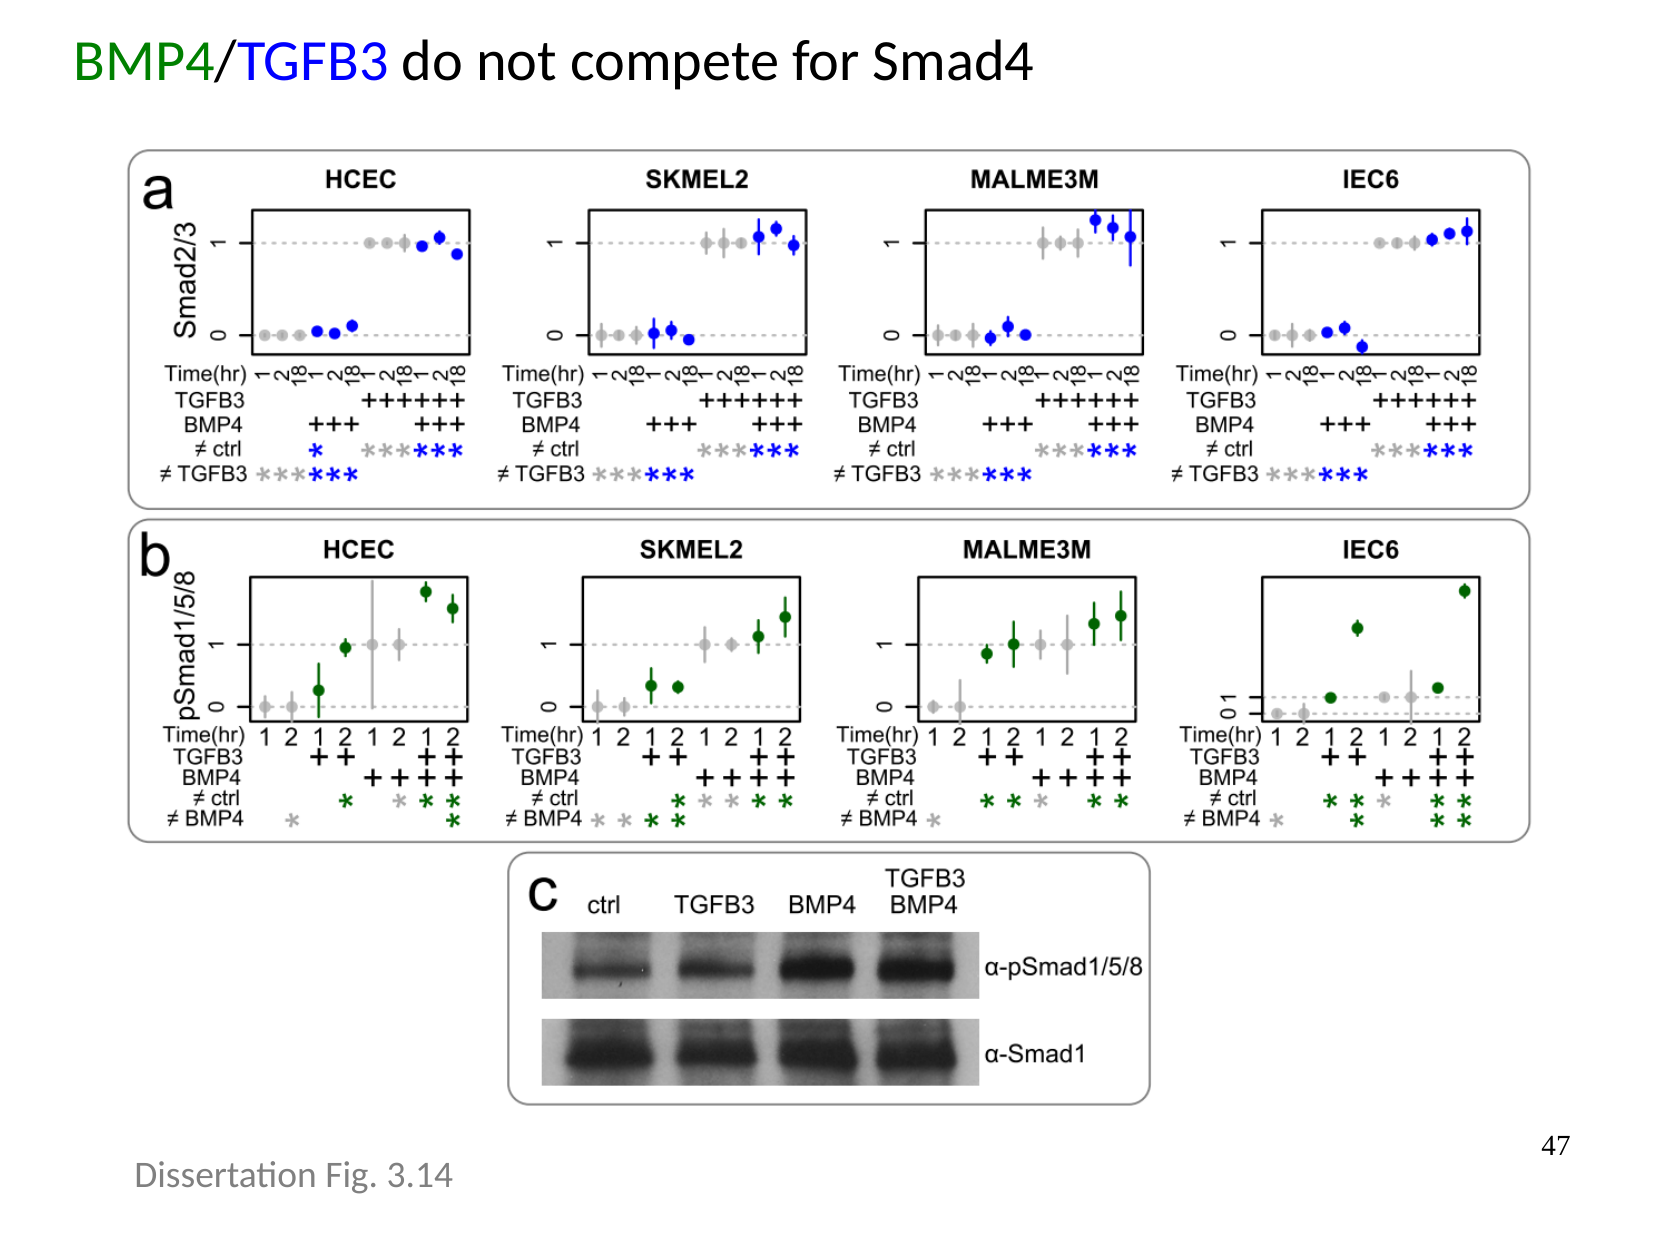

BMP4/TGFB3 do not compete for Smad4
47
Dissertation Fig. 3.14